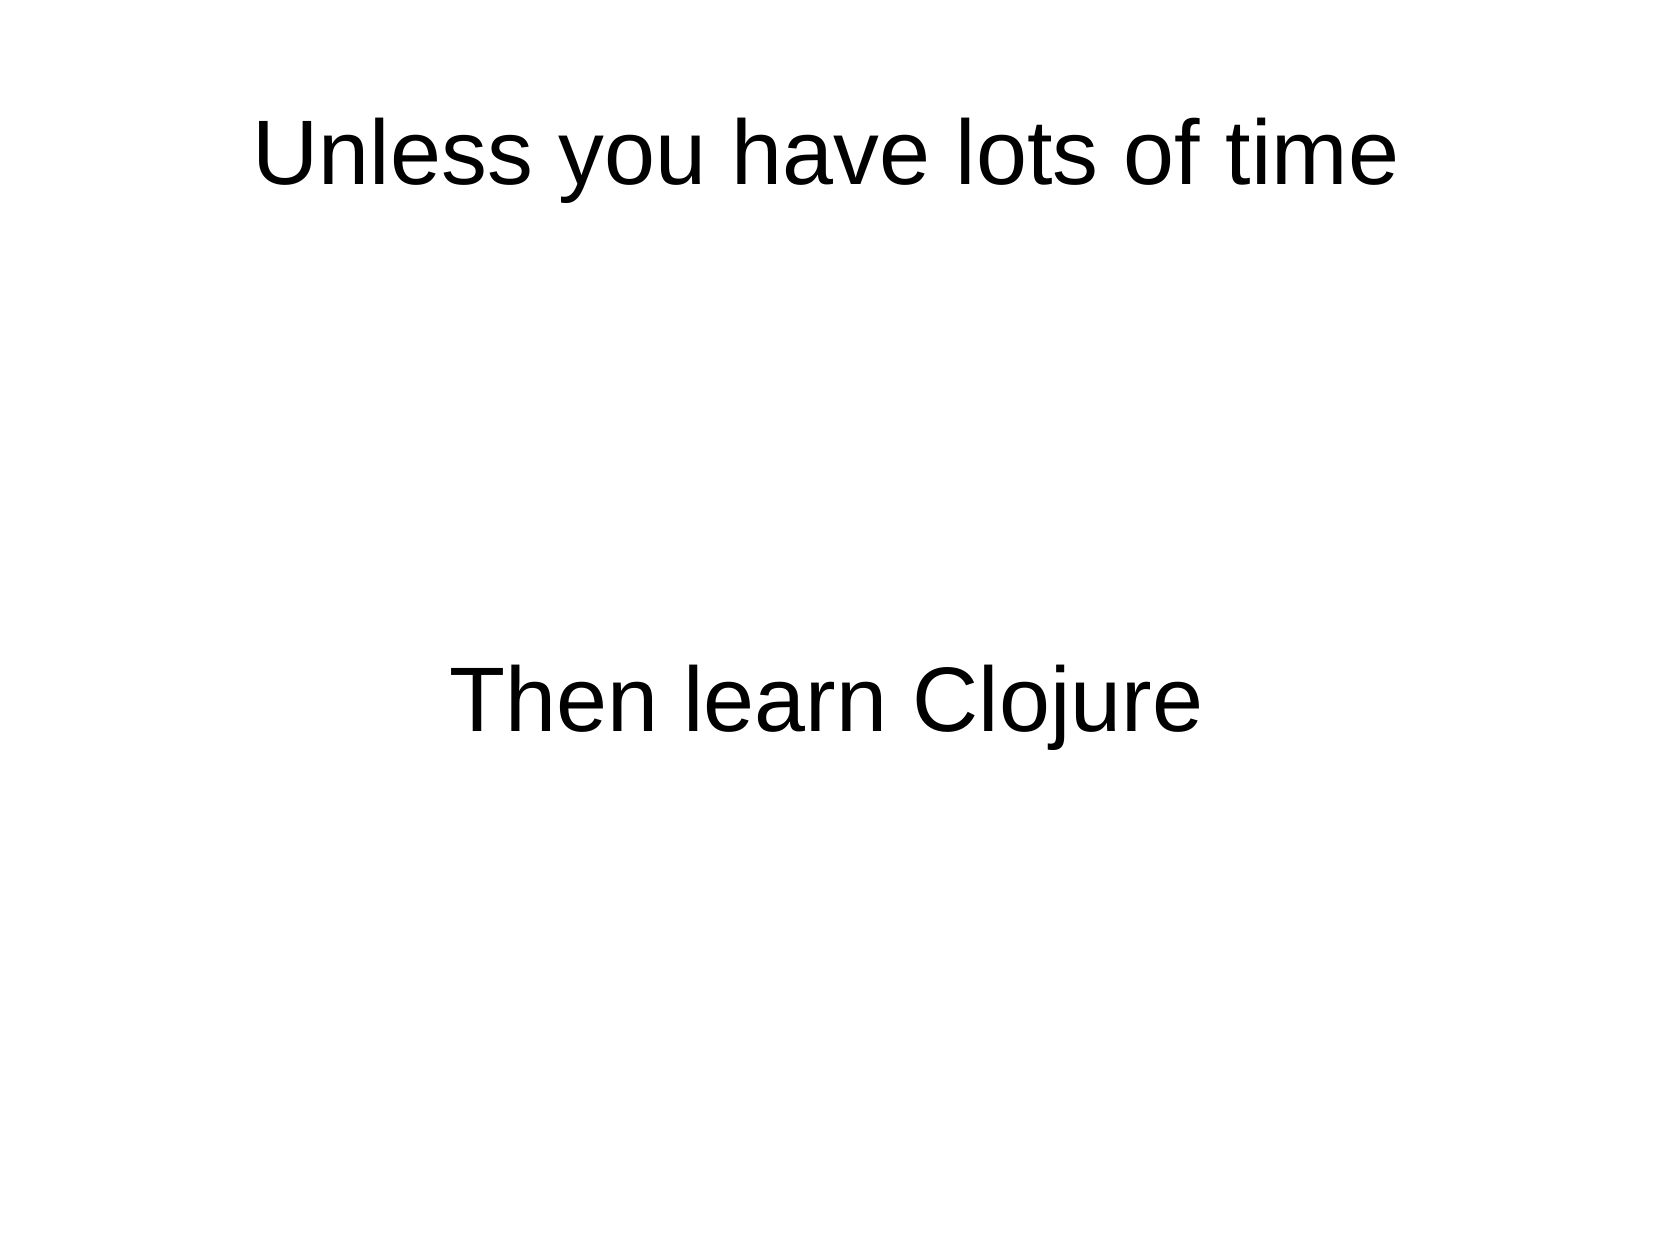

# Unless you have lots of time
Then learn Clojure